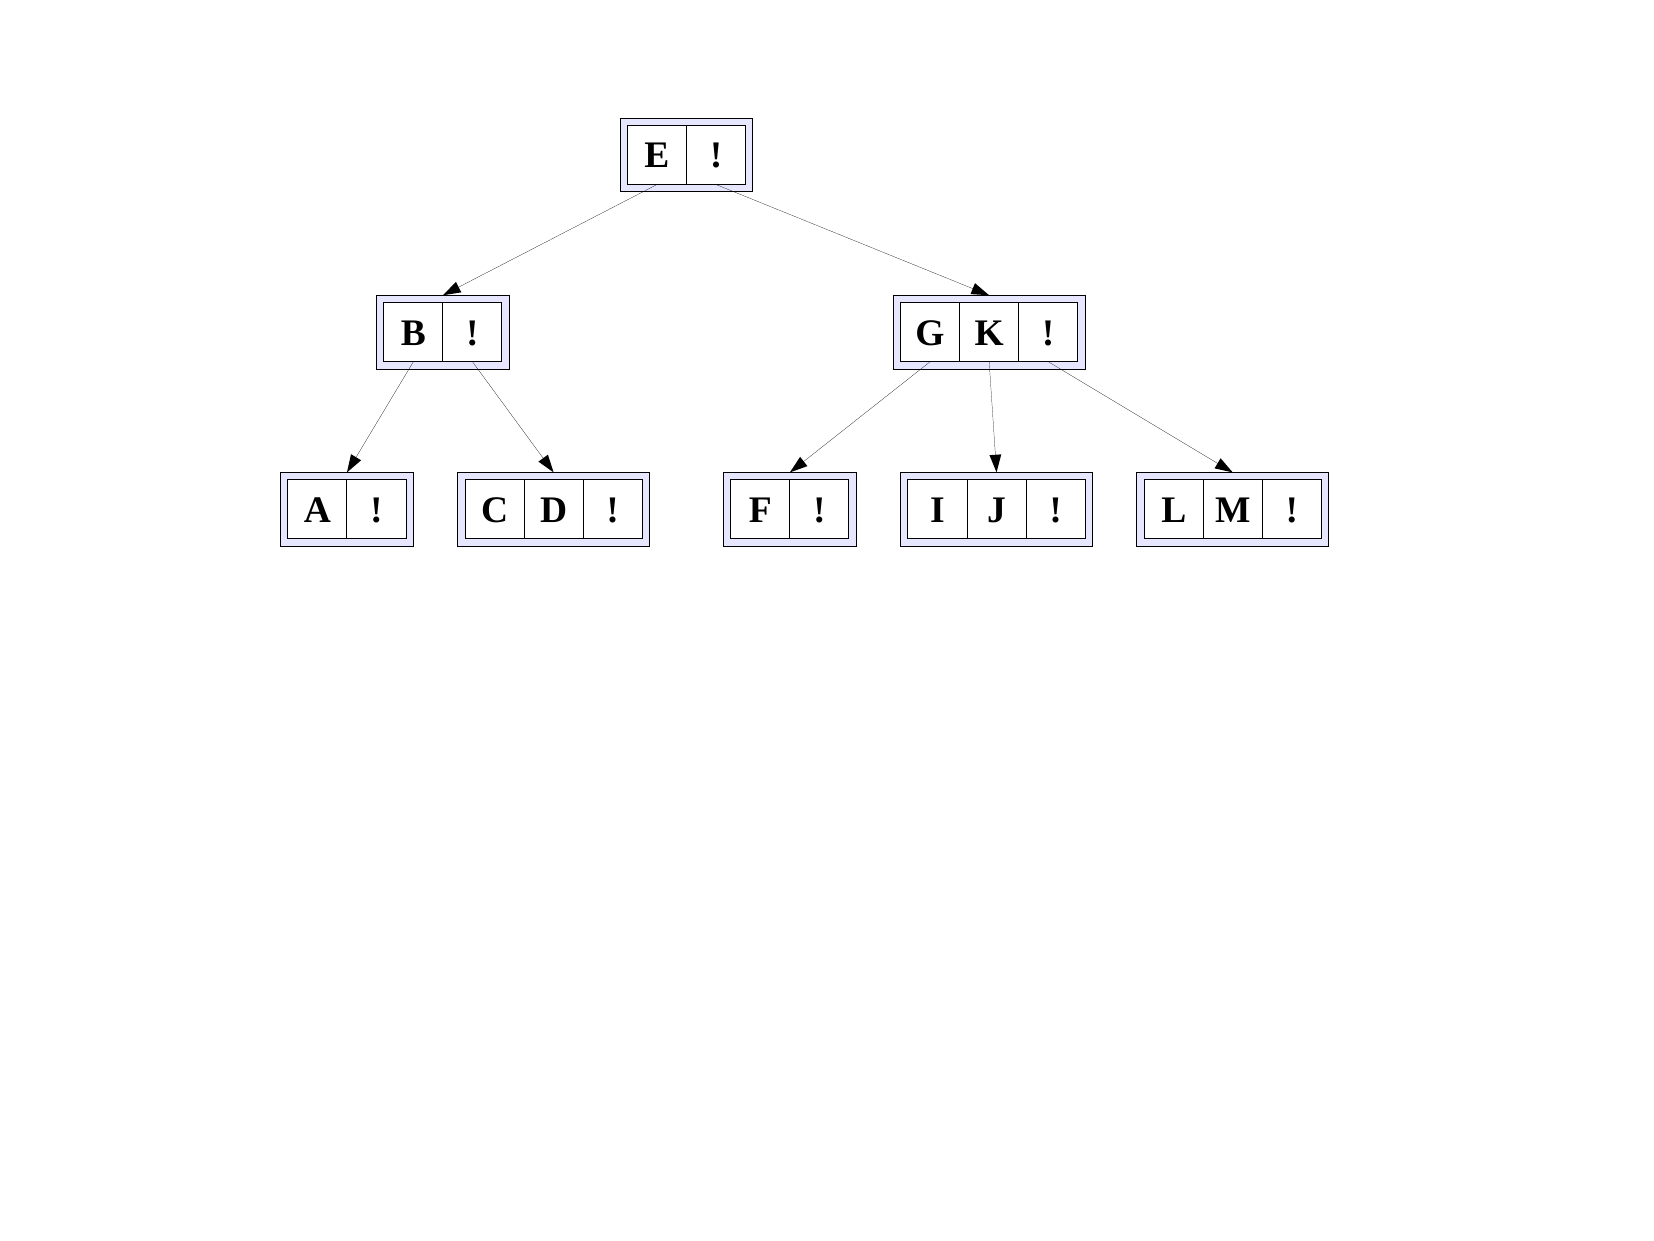

E
!
B
!
G
K
!
A
!
C
D
!
F
!
I
J
!
L
M
!